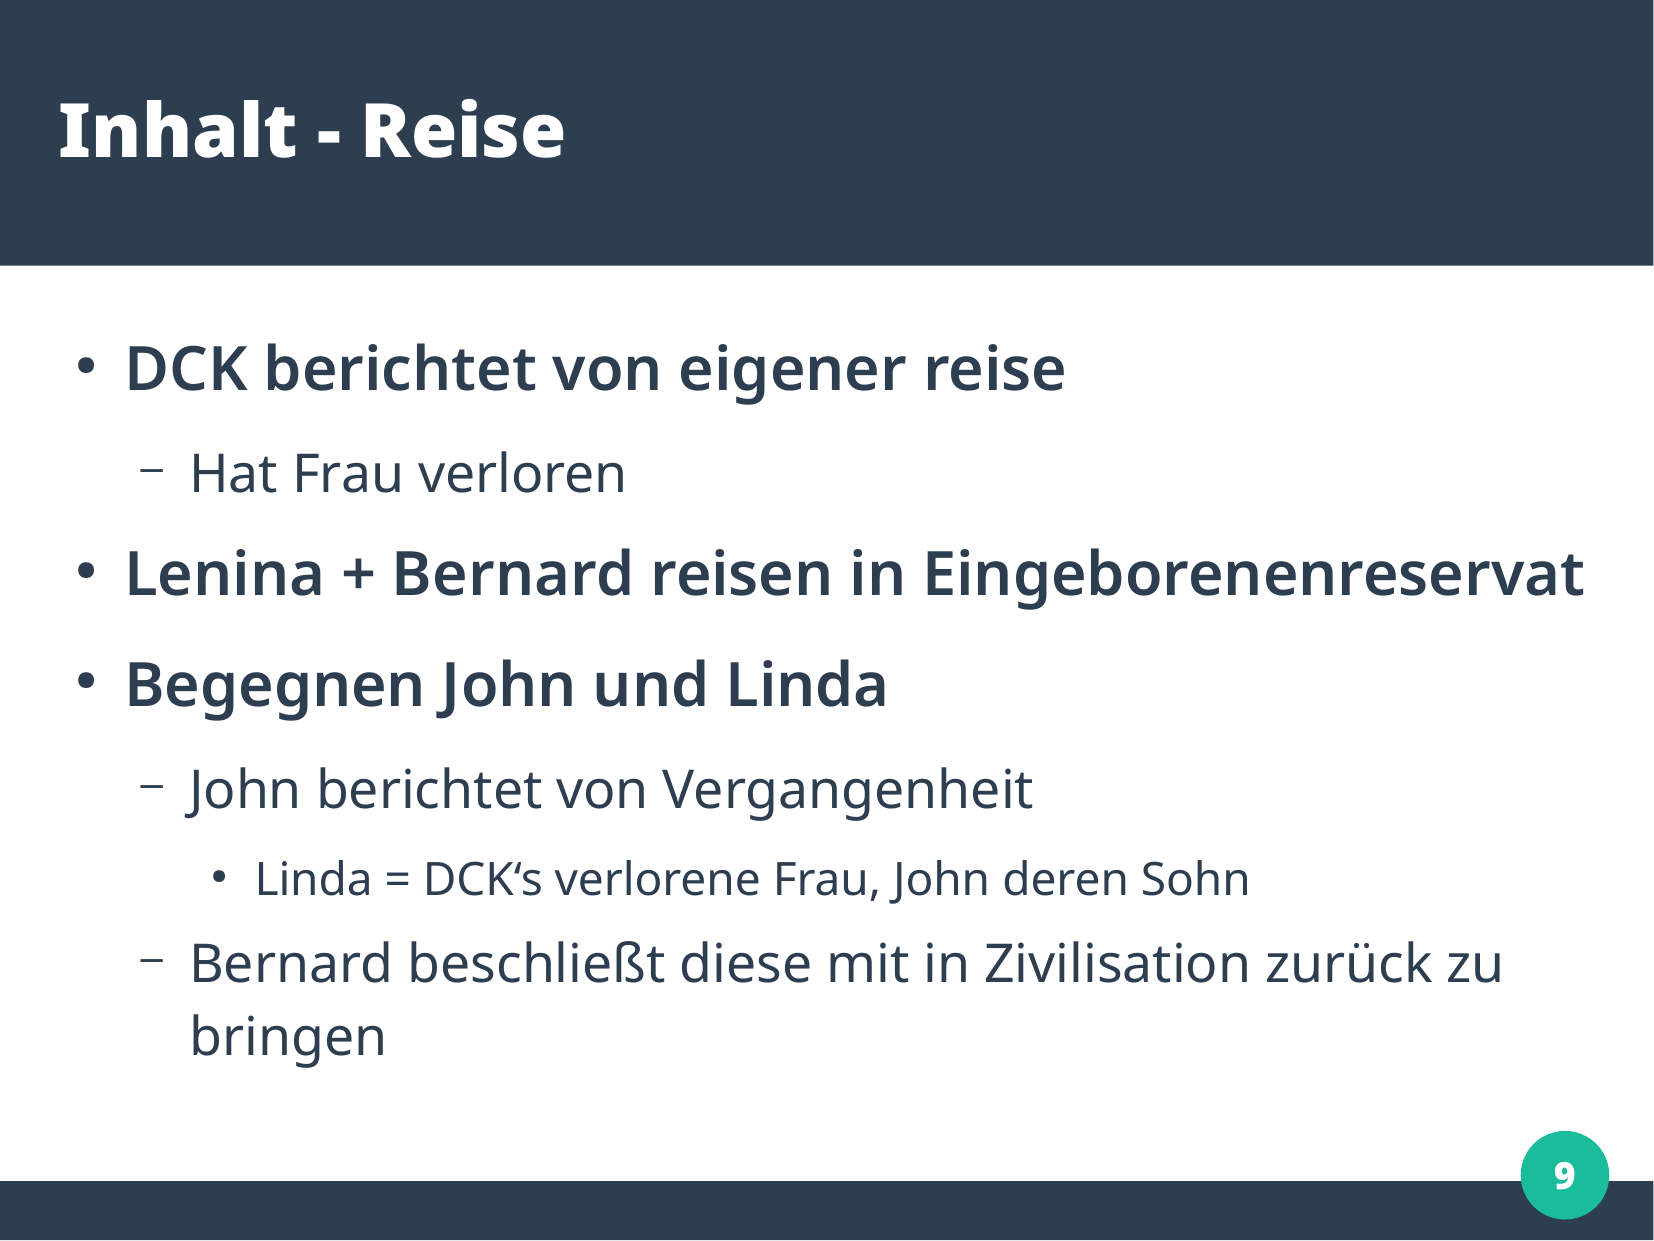

# Inhalt - Reise
DCK berichtet von eigener reise
Hat Frau verloren
Lenina + Bernard reisen in Eingeborenenreservat
Begegnen John und Linda
John berichtet von Vergangenheit
Linda = DCK‘s verlorene Frau, John deren Sohn
Bernard beschließt diese mit in Zivilisation zurück zu bringen
9